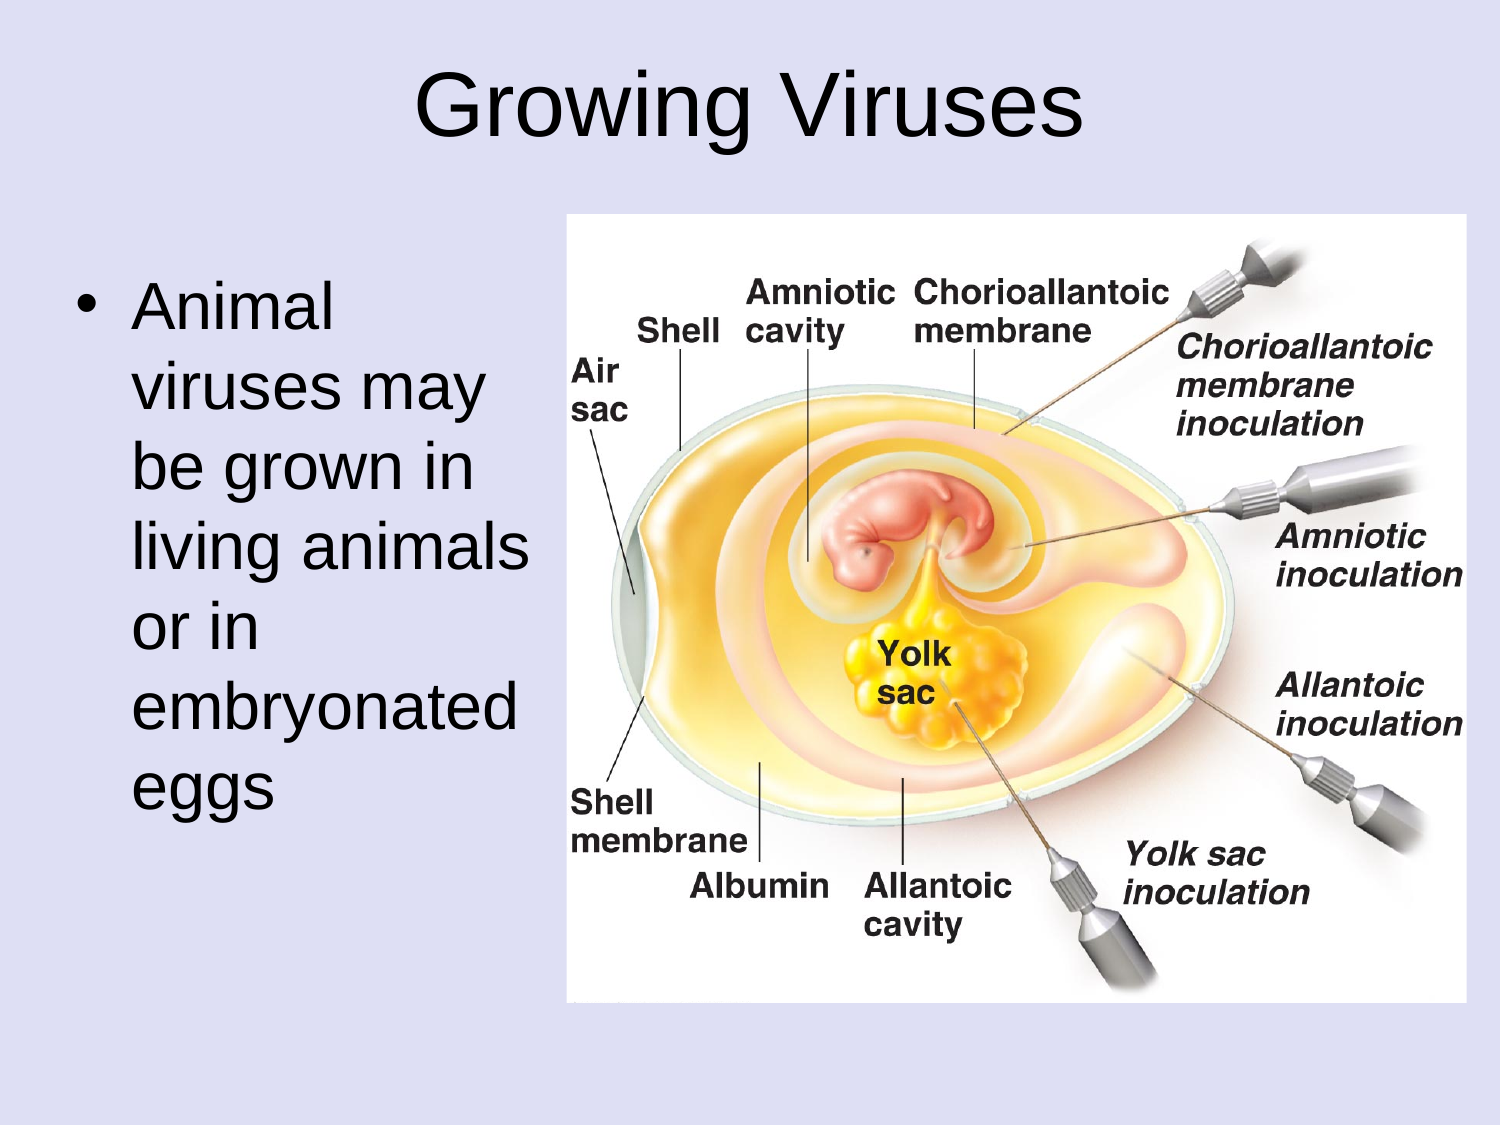

# Growing Viruses
Animal viruses may be grown in living animals or in embryonated eggs